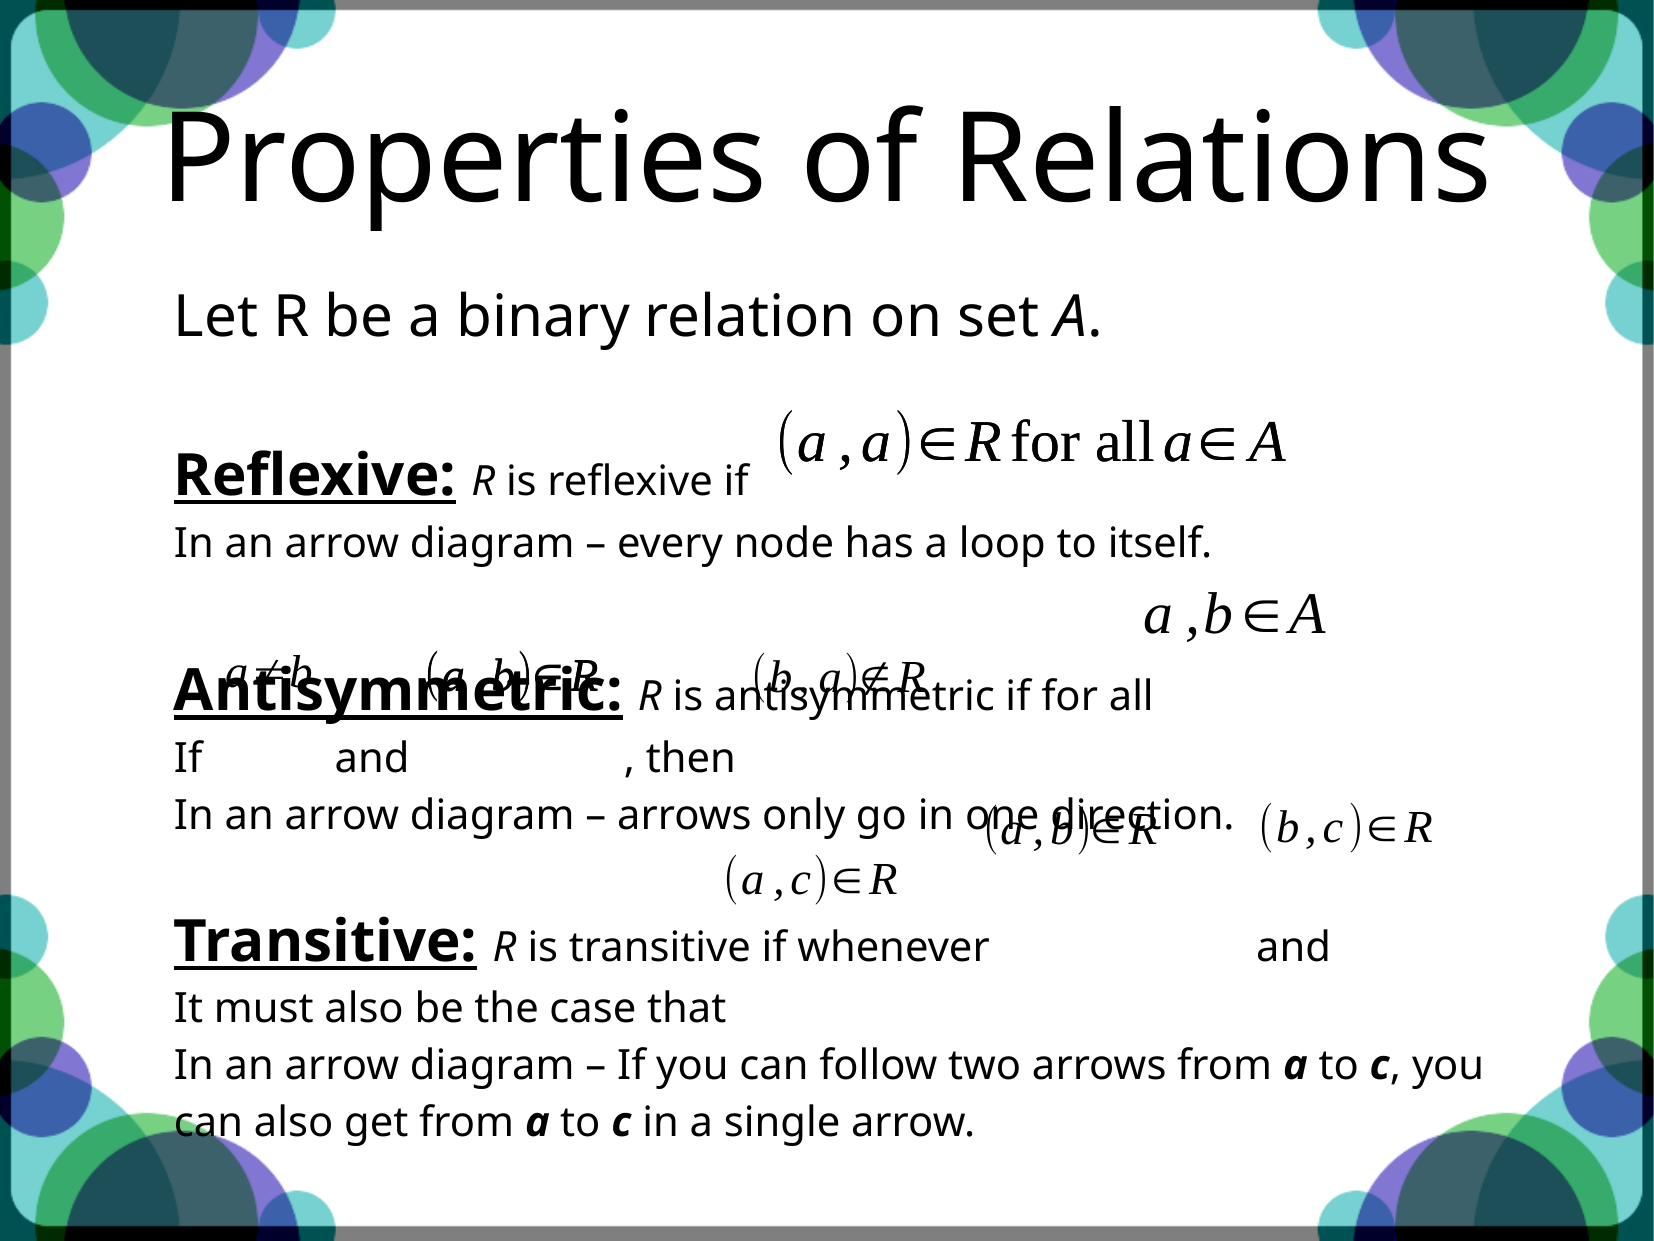

# Properties of Relations
Let R be a binary relation on set A.
Reflexive: R is reflexive if
In an arrow diagram – every node has a loop to itself.
Antisymmetric: R is antisymmetric if for all
If 		 and 			, then
In an arrow diagram – arrows only go in one direction.
Transitive: R is transitive if whenever 			 and
It must also be the case that
In an arrow diagram – If you can follow two arrows from a to c, you can also get from a to c in a single arrow.